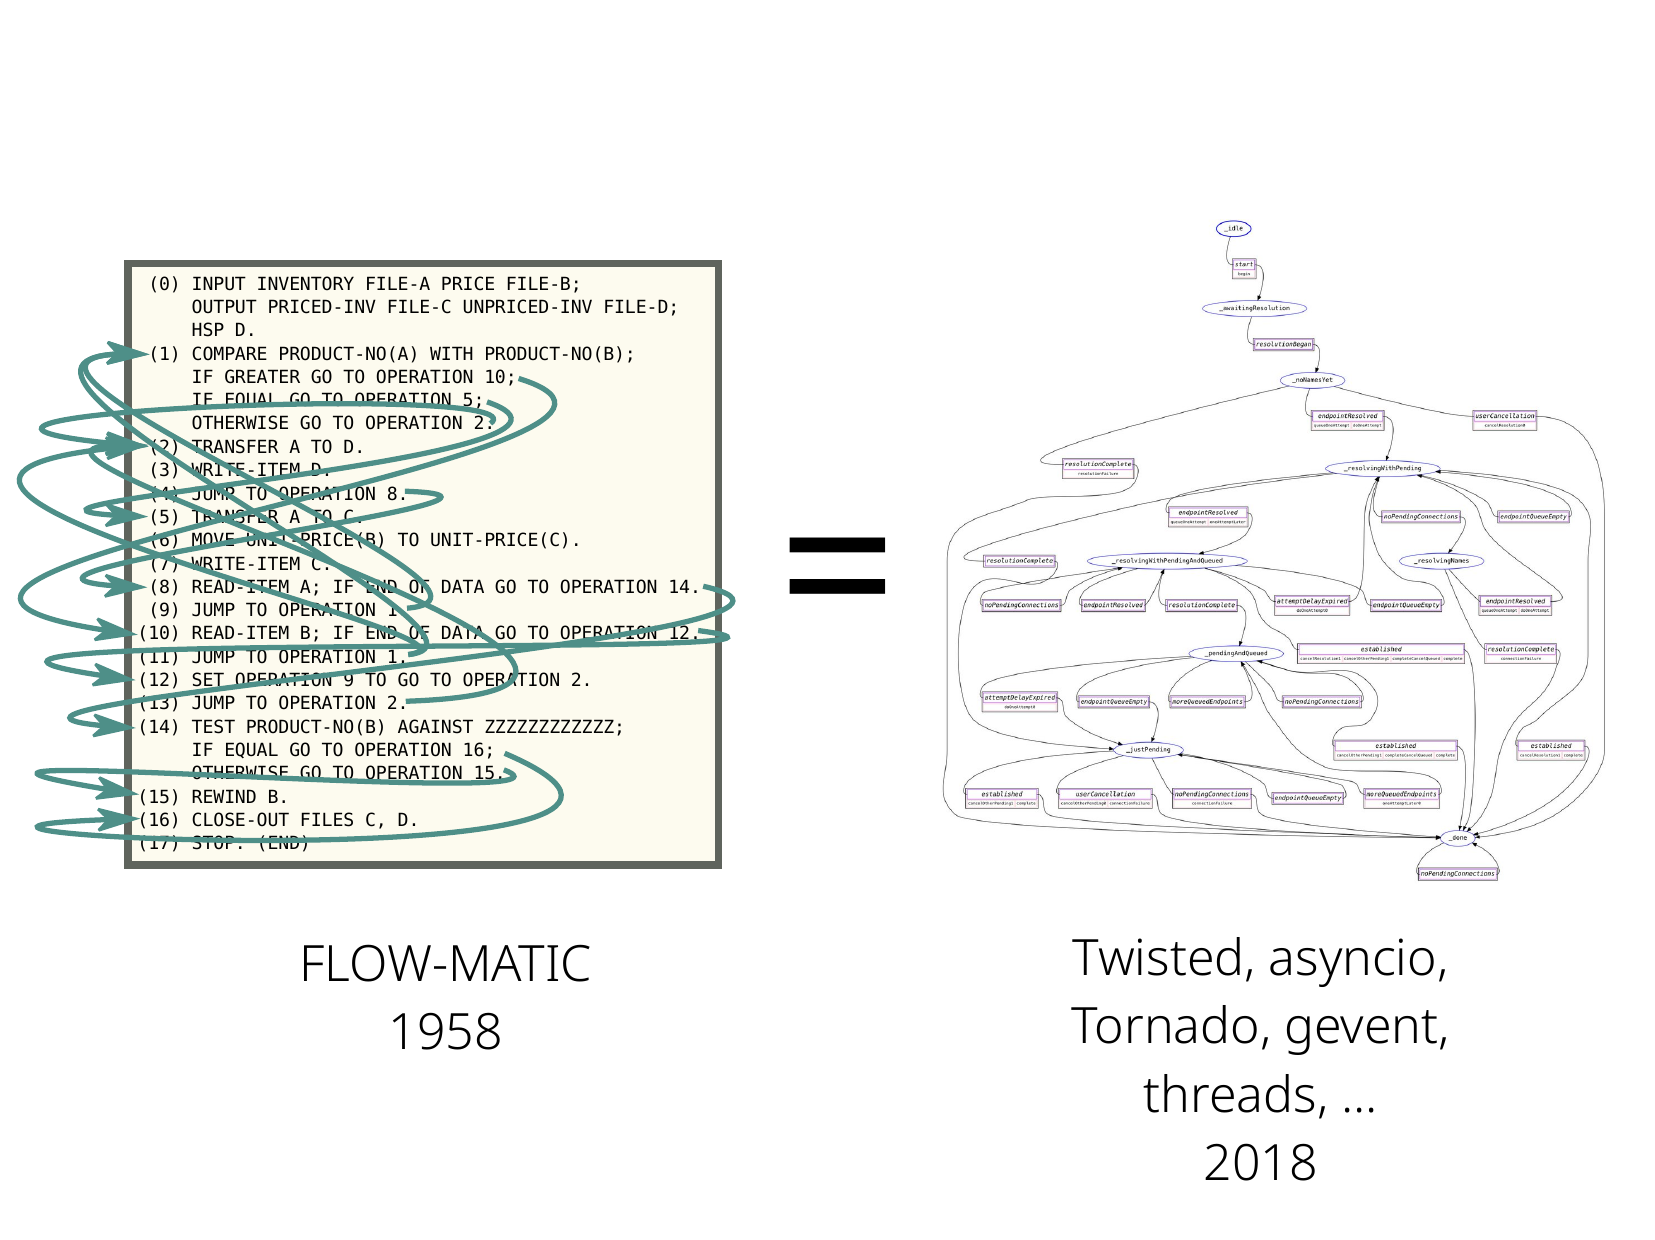

# =
Twisted, asyncio, Tornado, gevent, threads, ...
2018
FLOW-MATIC
1958